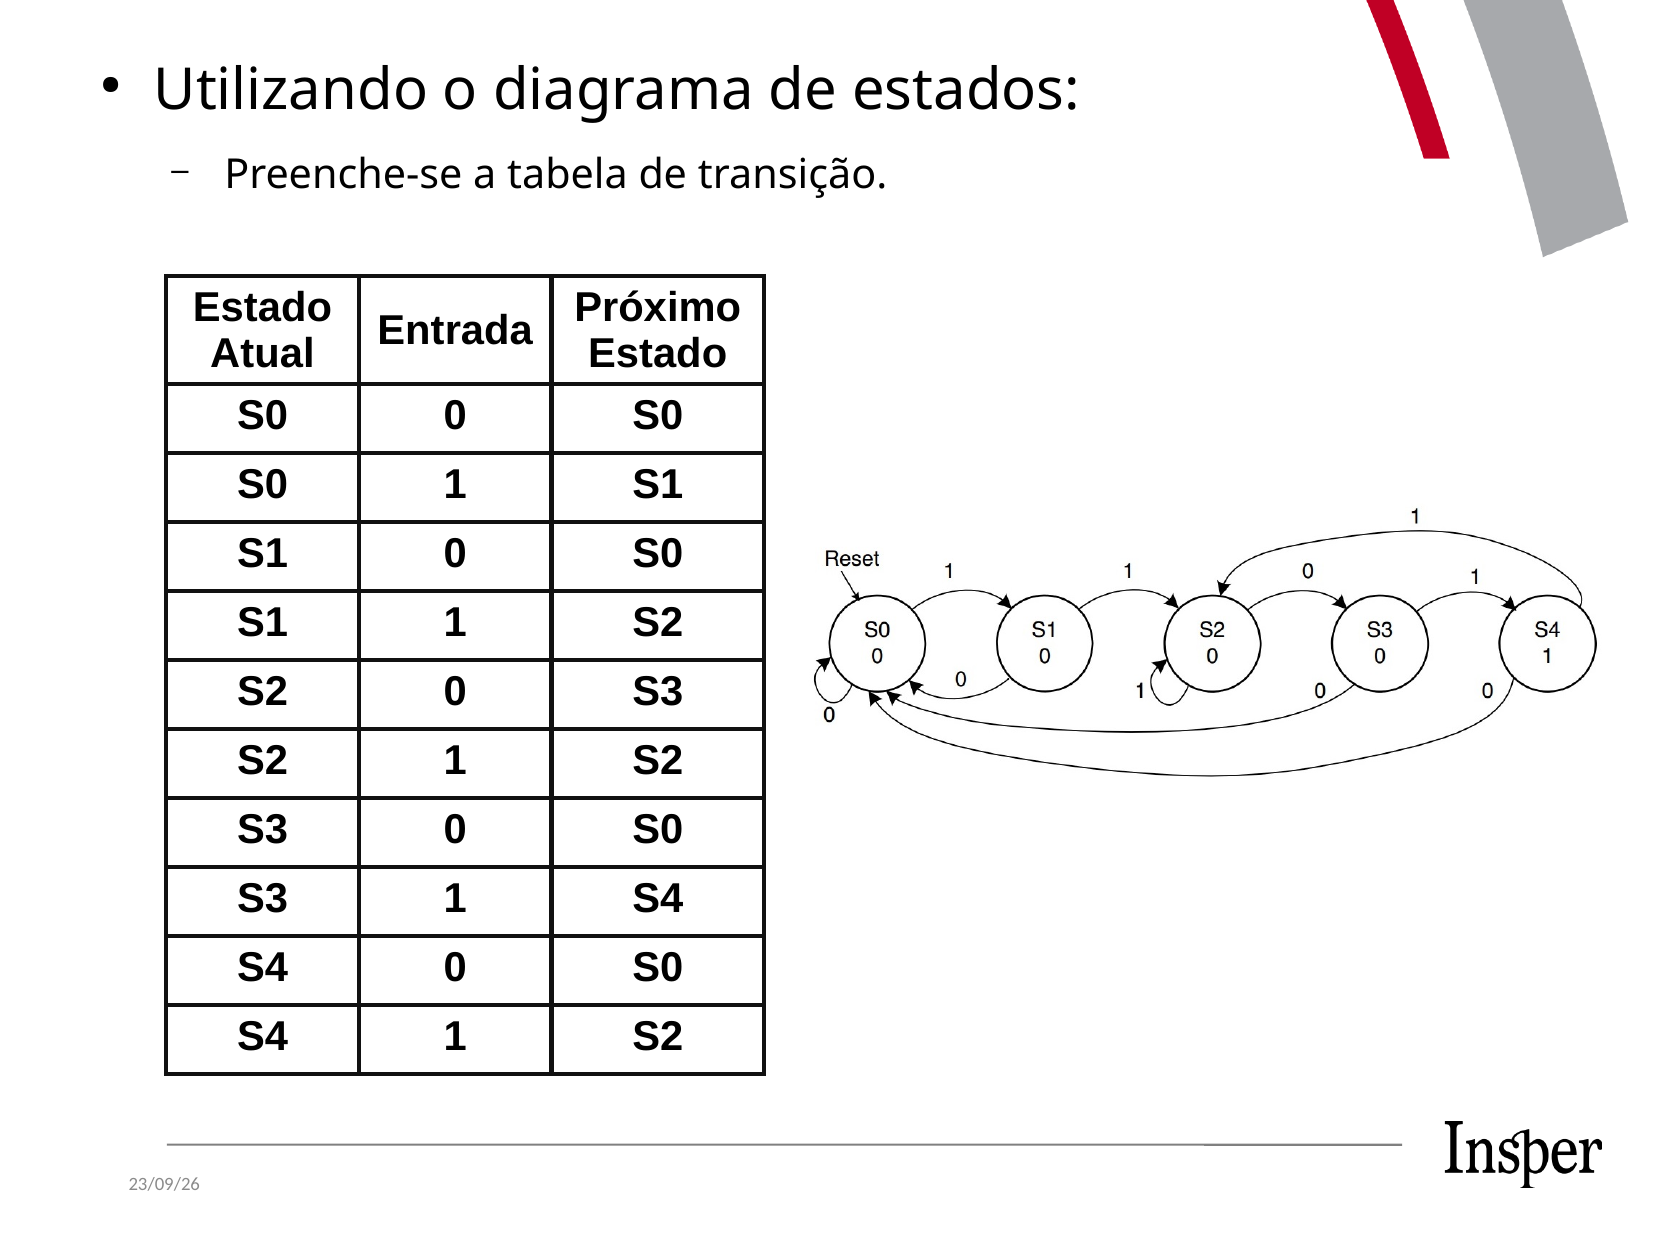

# Utilizando o diagrama de estados:
Preenche-se a tabela de transição.
| Estado Atual | Entrada | Próximo Estado |
| --- | --- | --- |
| S0 | 0 | S0 |
| S0 | 1 | S1 |
| S1 | 0 | S0 |
| S1 | 1 | S2 |
| S2 | 0 | S3 |
| S2 | 1 | S2 |
| S3 | 0 | S0 |
| S3 | 1 | S4 |
| S4 | 0 | S0 |
| S4 | 1 | S2 |